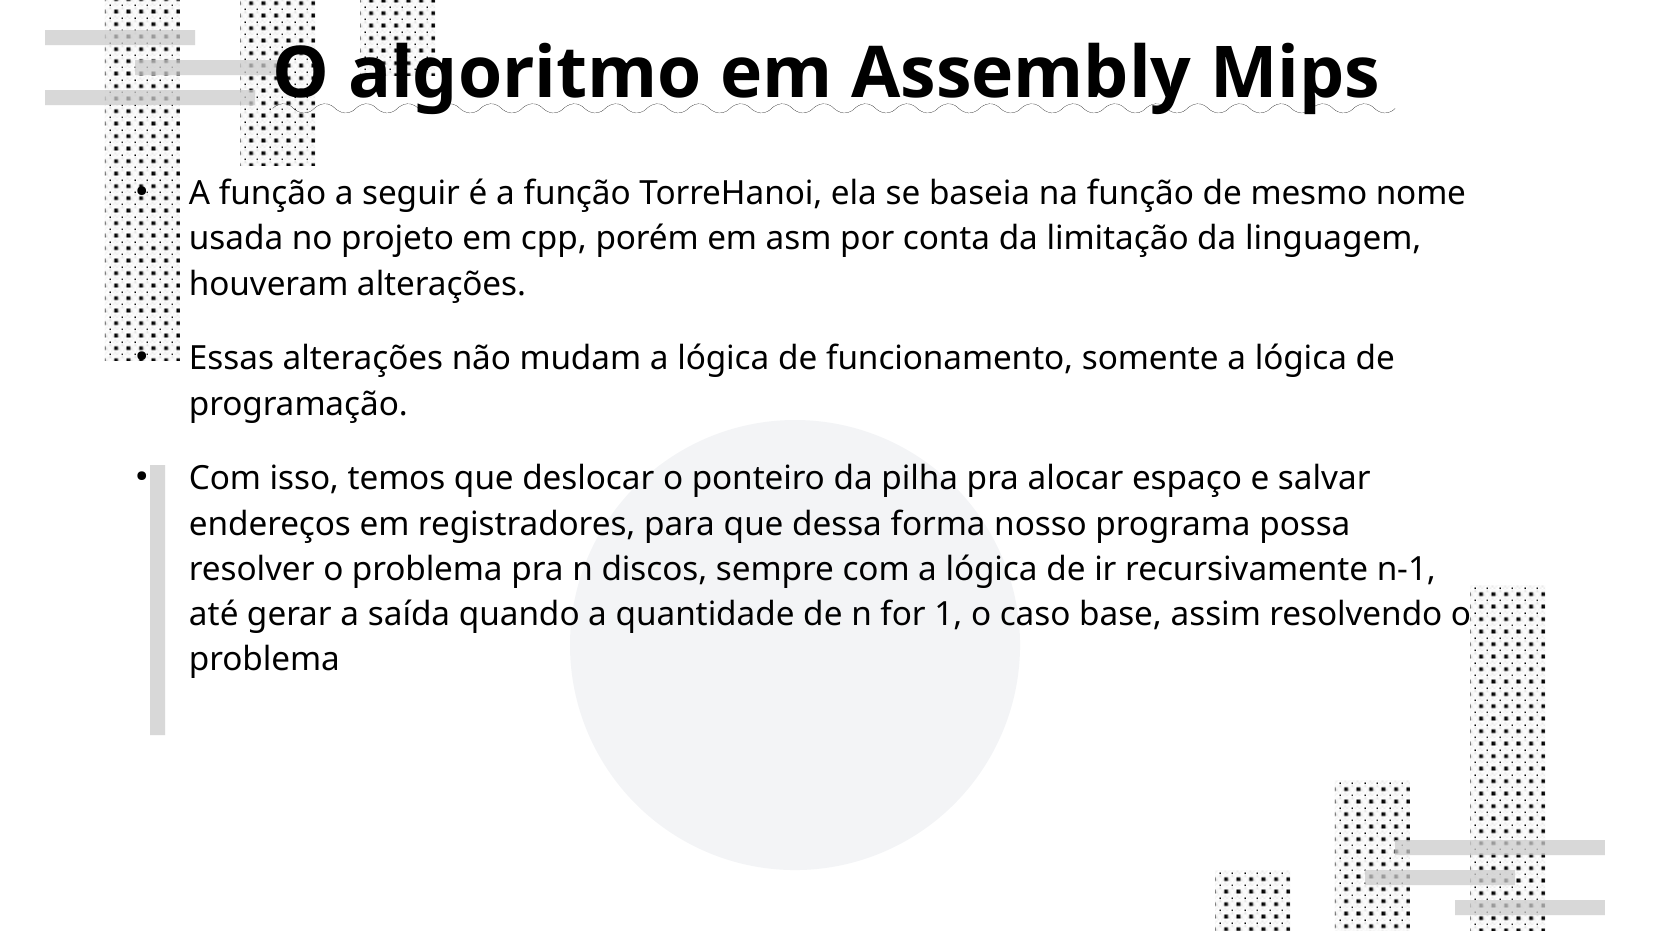

# O algoritmo em Assembly Mips
A função a seguir é a função TorreHanoi, ela se baseia na função de mesmo nome usada no projeto em cpp, porém em asm por conta da limitação da linguagem, houveram alterações.
Essas alterações não mudam a lógica de funcionamento, somente a lógica de programação.
Com isso, temos que deslocar o ponteiro da pilha pra alocar espaço e salvar endereços em registradores, para que dessa forma nosso programa possa resolver o problema pra n discos, sempre com a lógica de ir recursivamente n-1, até gerar a saída quando a quantidade de n for 1, o caso base, assim resolvendo o problema